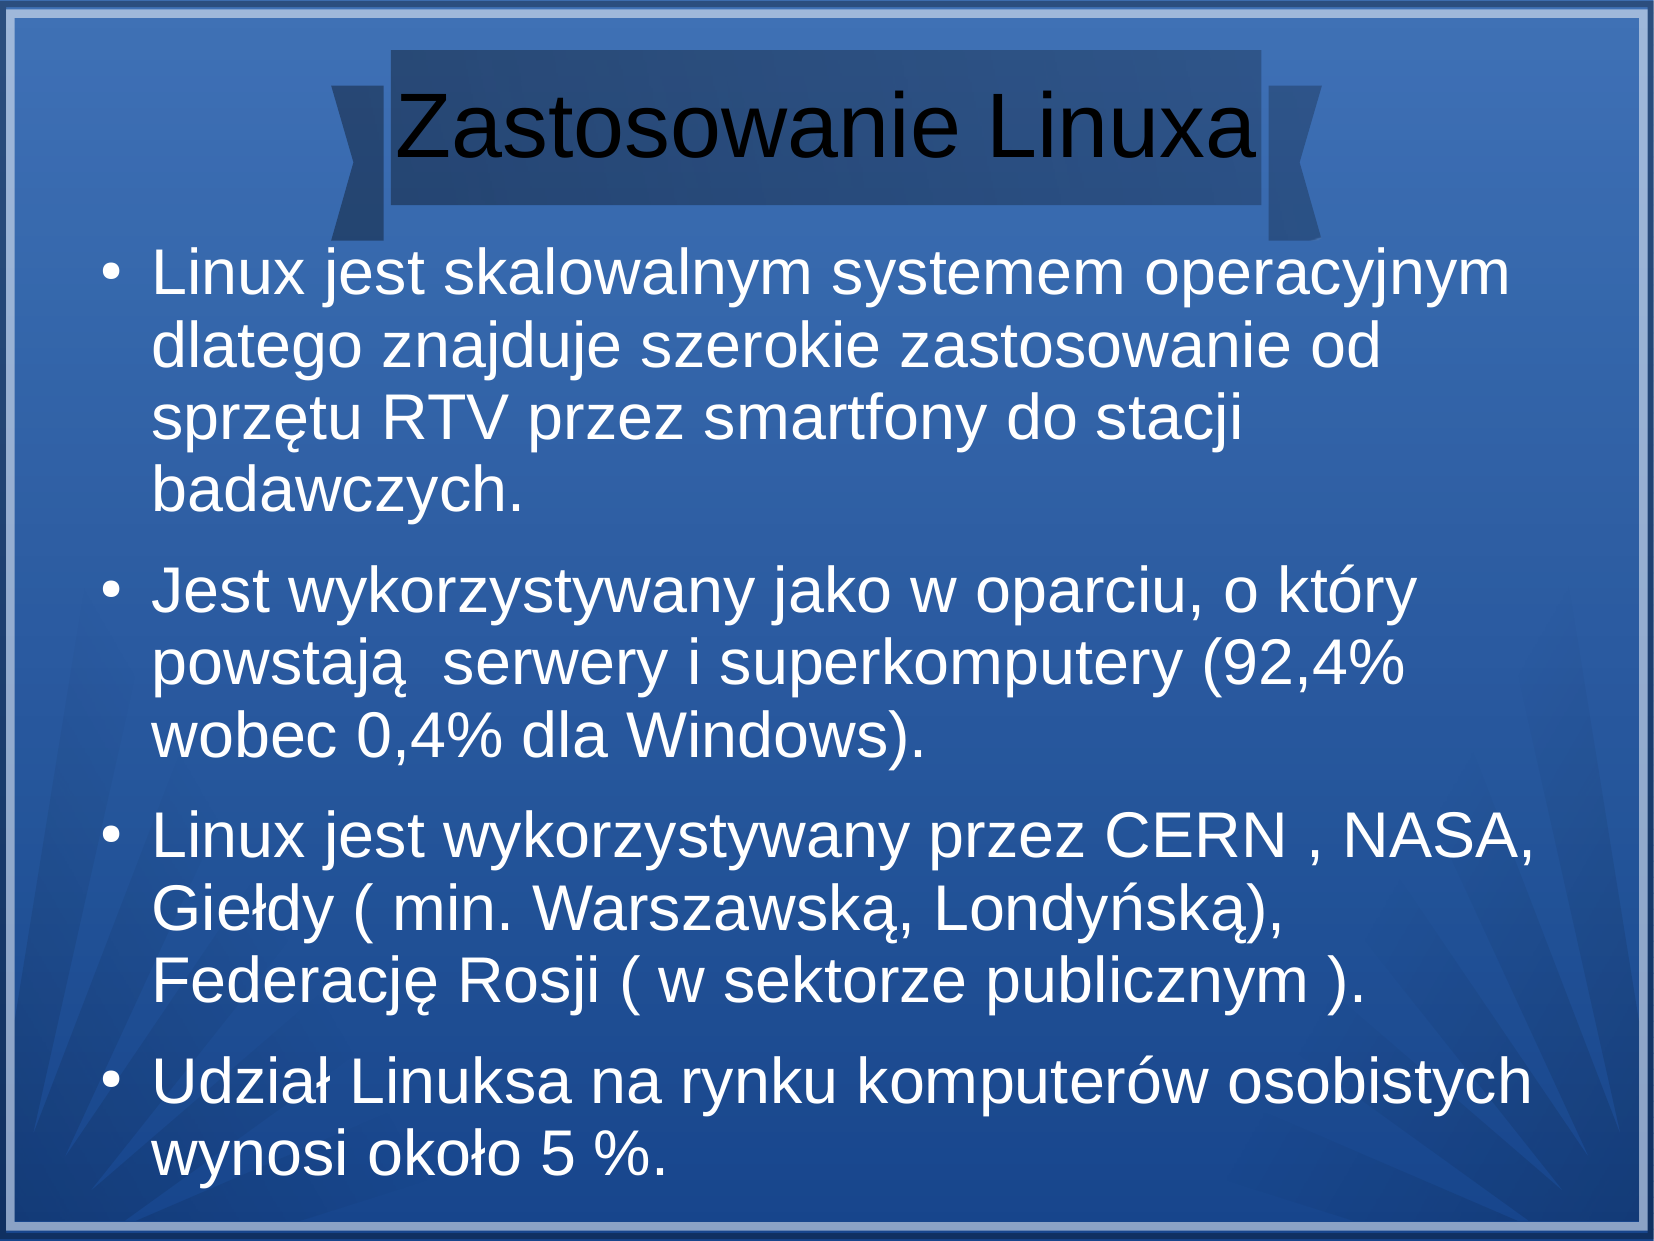

# Zastosowanie Linuxa
Linux jest skalowalnym systemem operacyjnym dlatego znajduje szerokie zastosowanie od sprzętu RTV przez smartfony do stacji badawczych.
Jest wykorzystywany jako w oparciu, o który powstają serwery i superkomputery (92,4% wobec 0,4% dla Windows).
Linux jest wykorzystywany przez CERN , NASA, Giełdy ( min. Warszawską, Londyńską), Federację Rosji ( w sektorze publicznym ).
Udział Linuksa na rynku komputerów osobistych wynosi około 5 %.